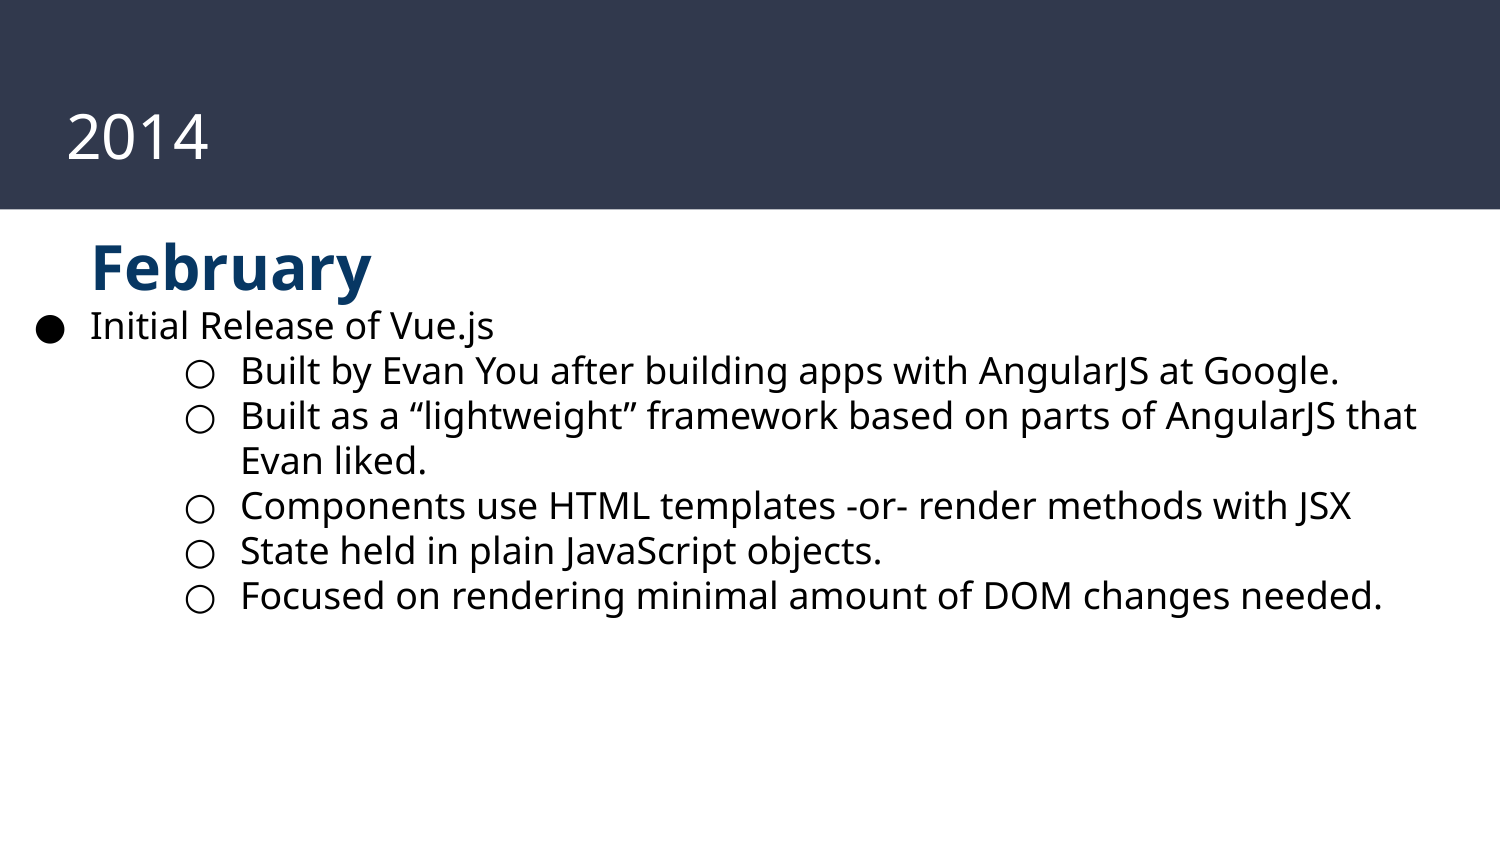

# 2014
February
Initial Release of Vue.js
Built by Evan You after building apps with AngularJS at Google.
Built as a “lightweight” framework based on parts of AngularJS that Evan liked.
Components use HTML templates -or- render methods with JSX
State held in plain JavaScript objects.
Focused on rendering minimal amount of DOM changes needed.